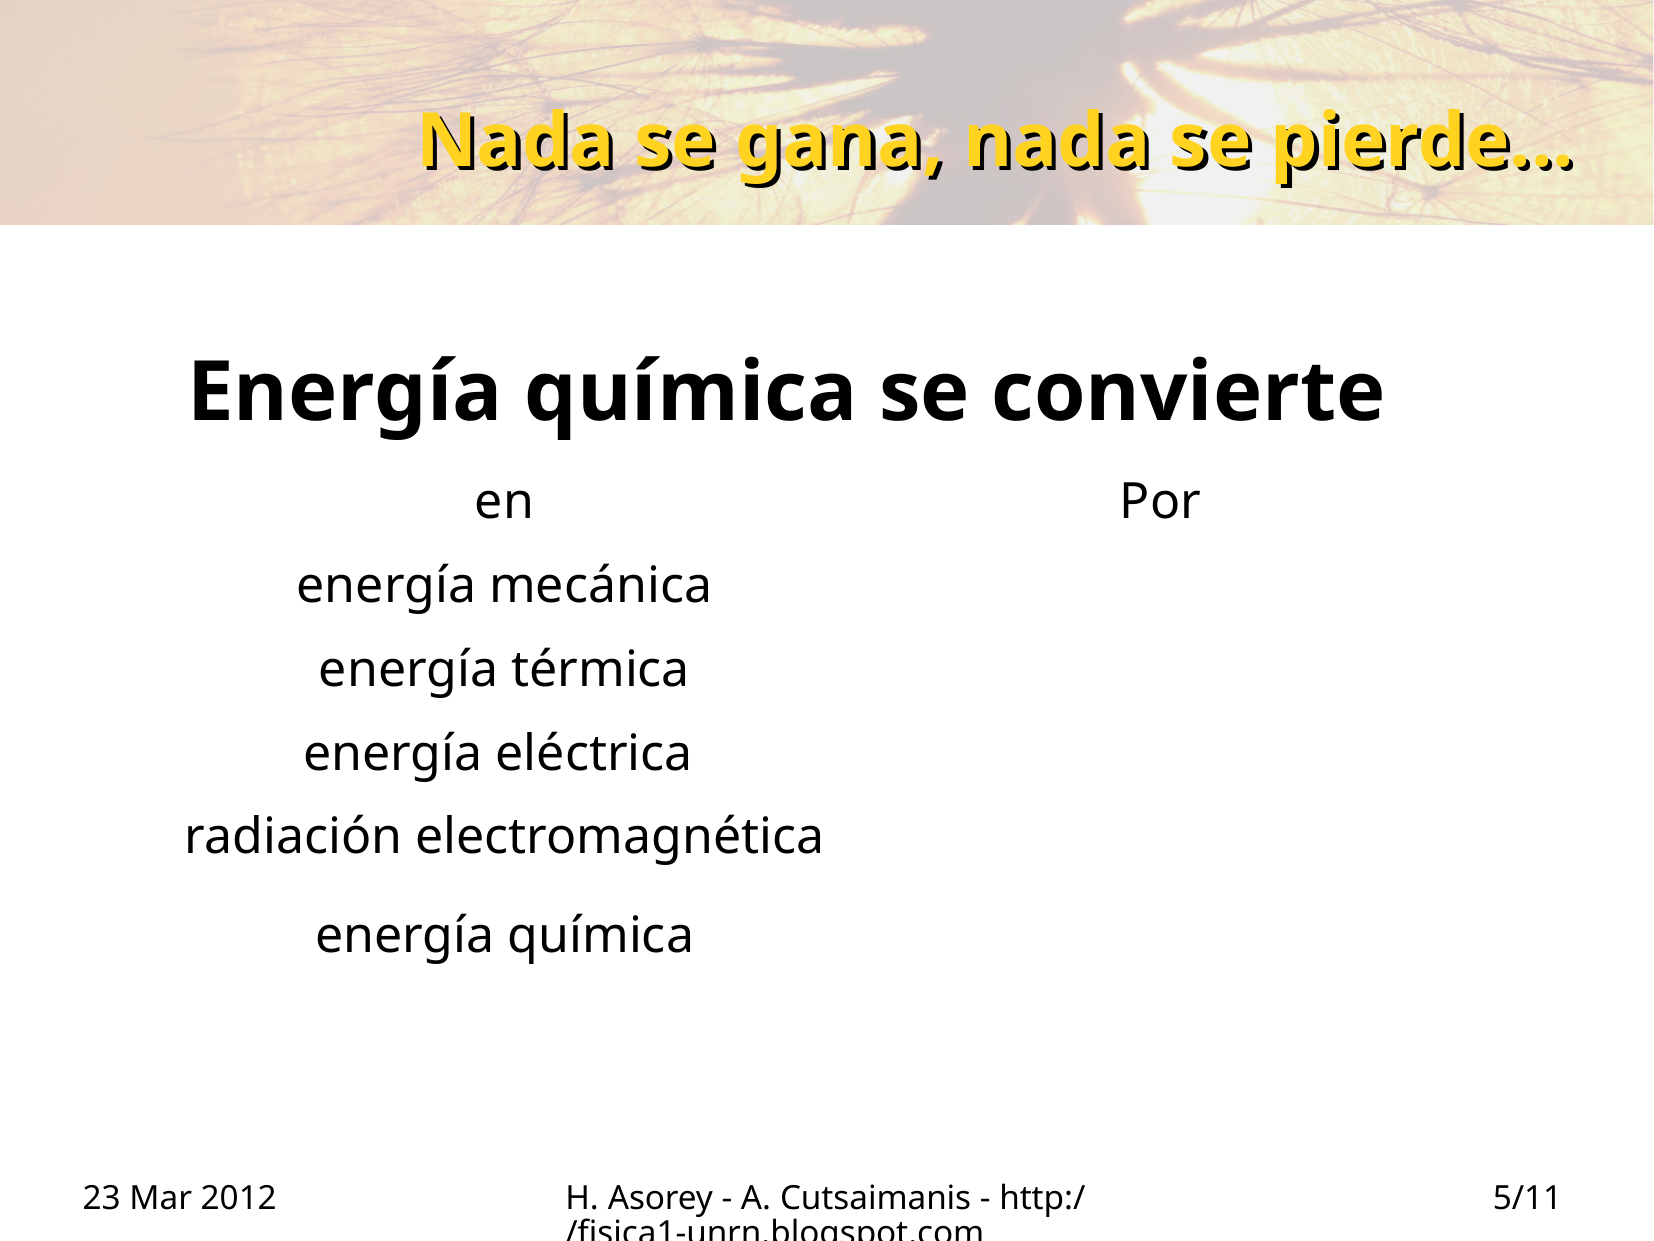

# Nada se gana, nada se pierde...
| Energía química se convierte | |
| --- | --- |
| en | Por |
| energía mecánica | músculos |
| energía térmica | fuego |
| energía eléctrica | celdas combustibles |
| radiación electromagnética | luciérnagas |
| energía química | reacción química |
23 Mar 2012
H. Asorey - A. Cutsaimanis - http://fisica1-unrn.blogspot.com
5